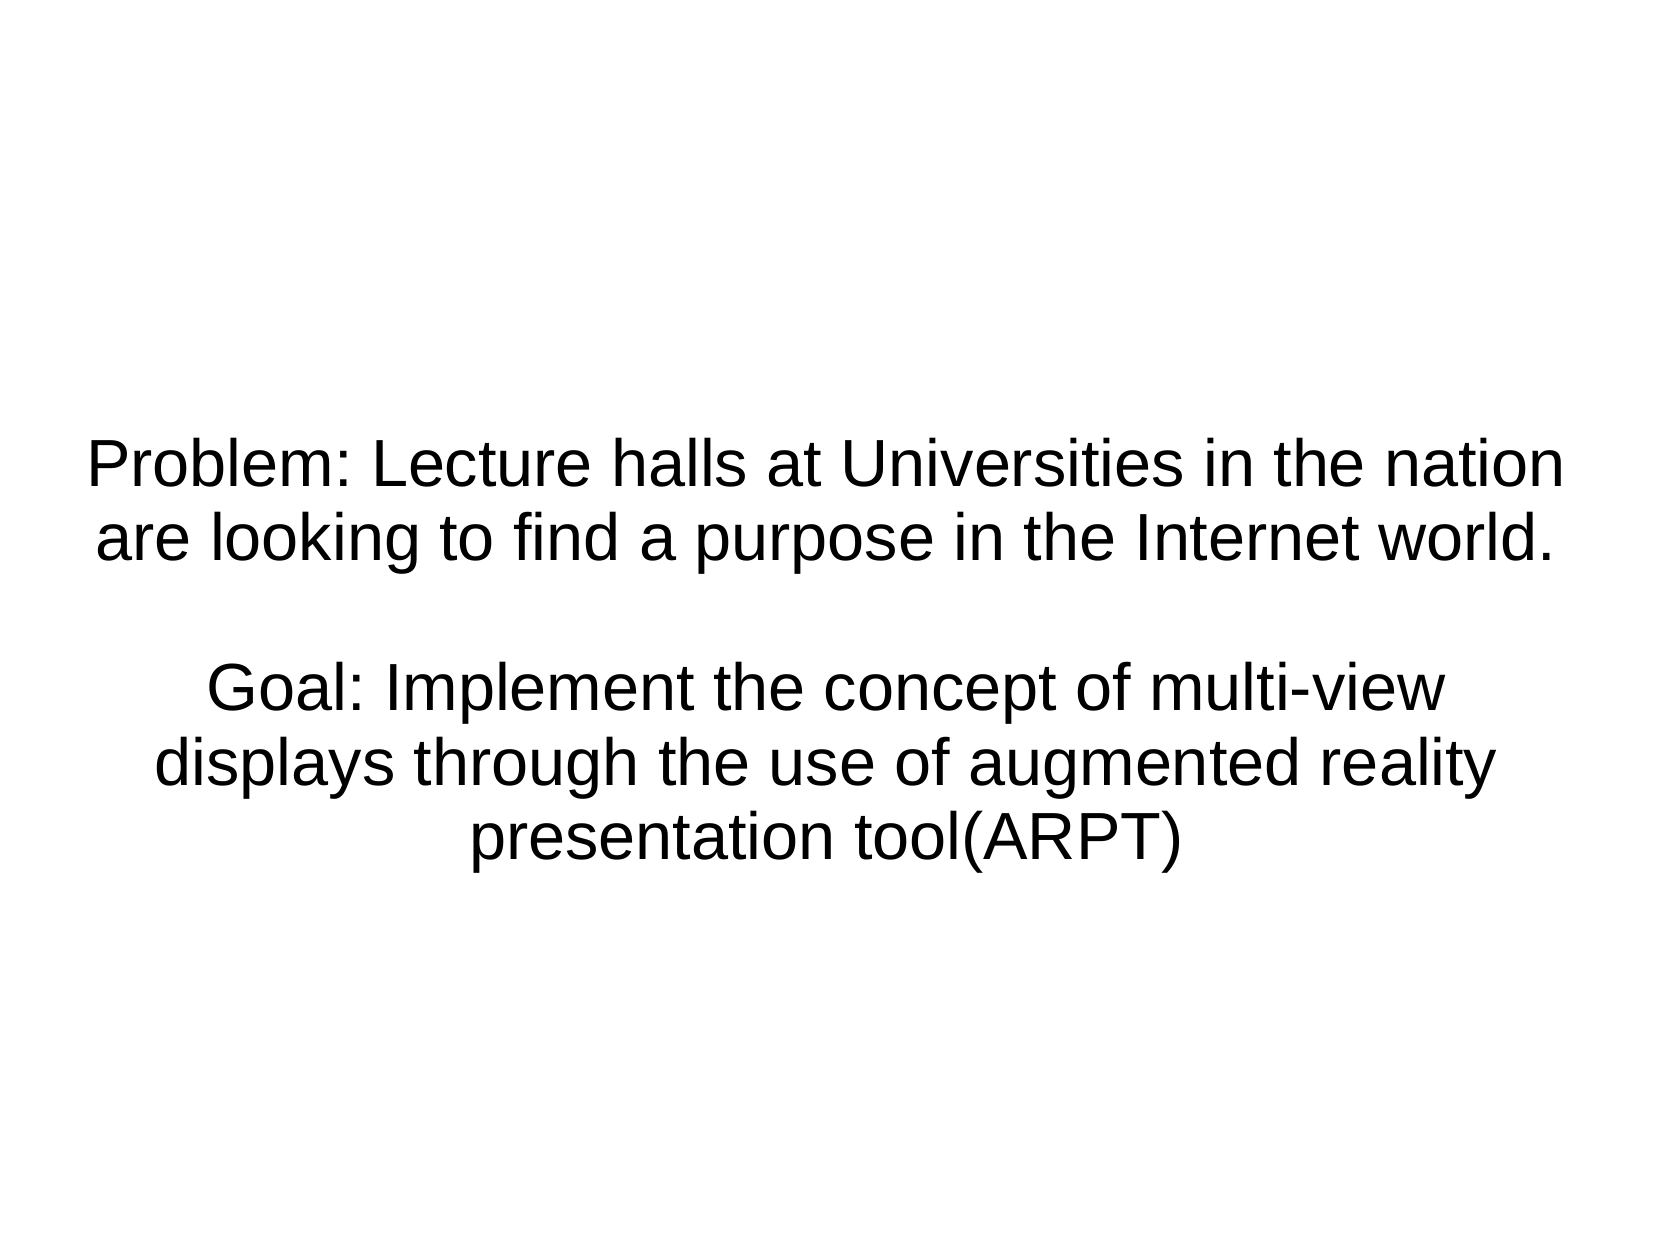

#
Problem: Lecture halls at Universities in the nation are looking to find a purpose in the Internet world.
Goal: Implement the concept of multi-view displays through the use of augmented reality presentation tool(ARPT)